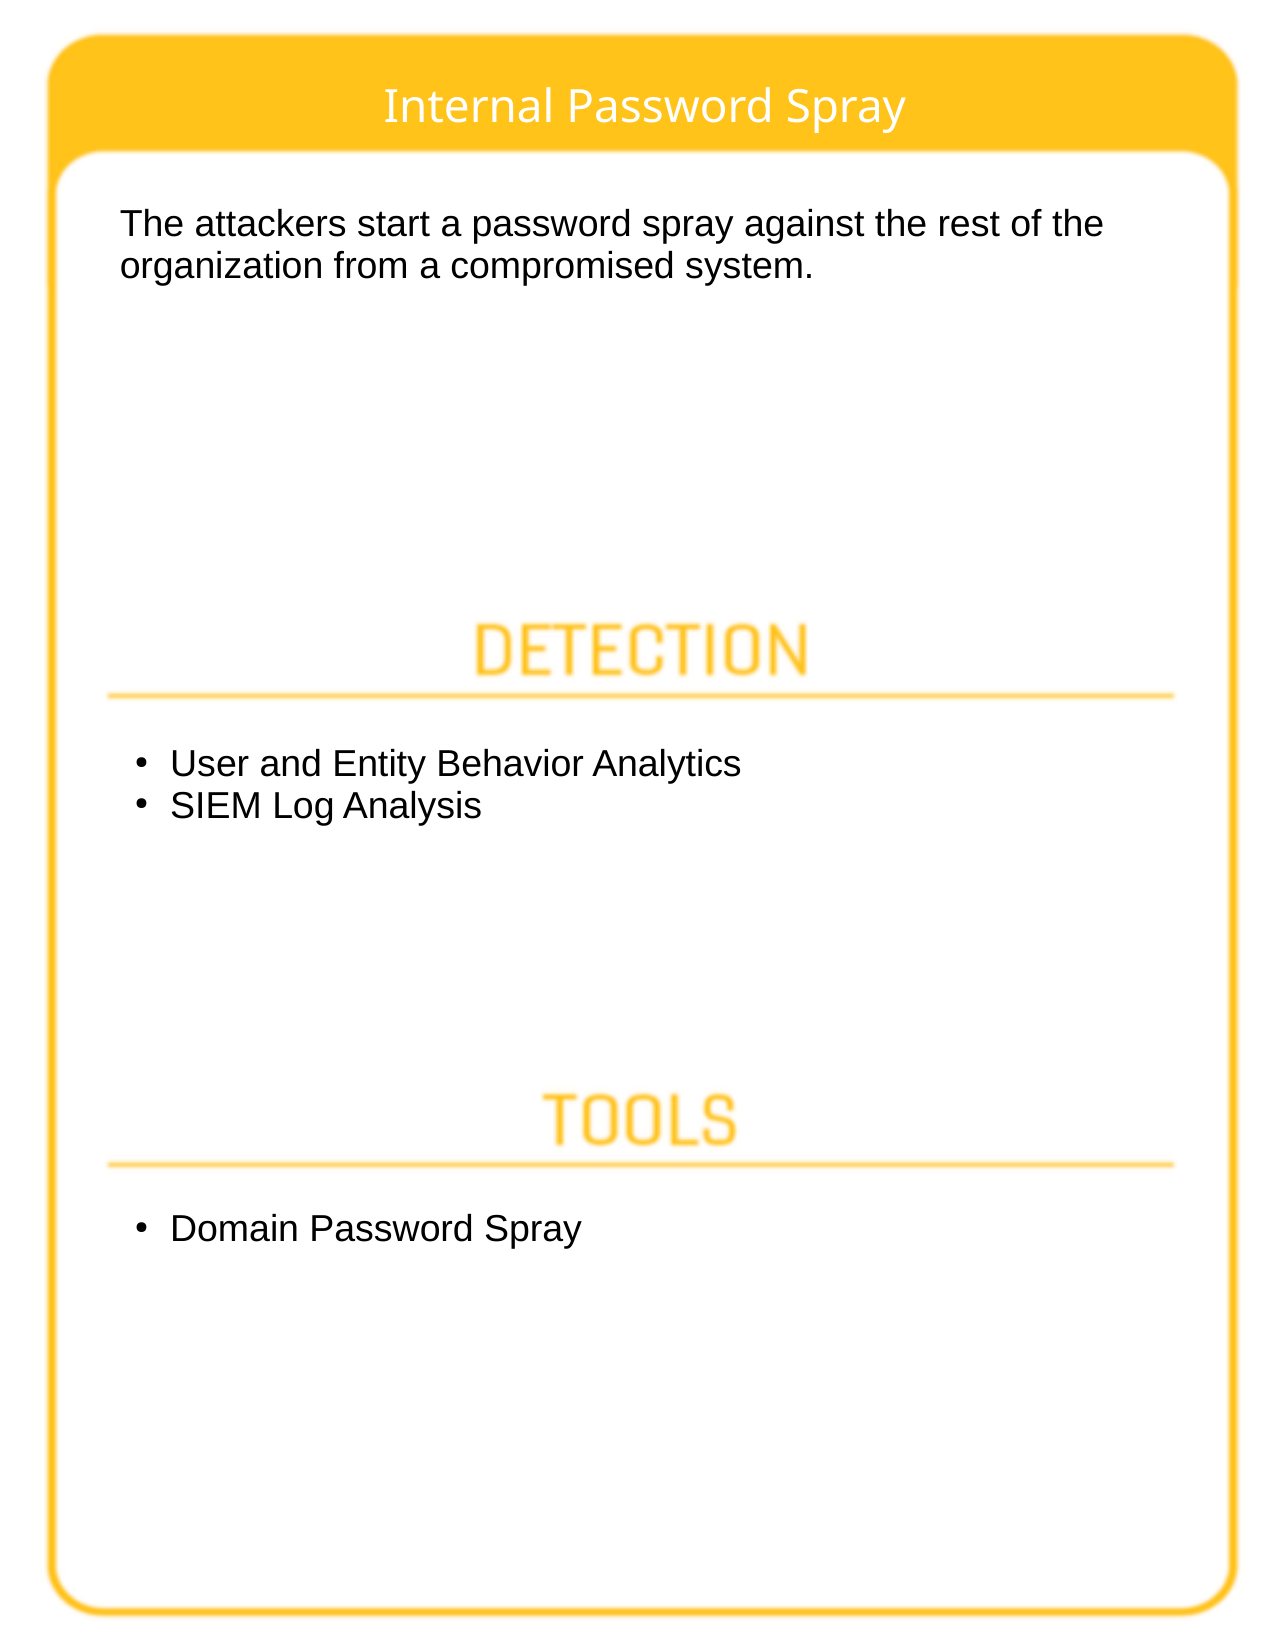

Internal Password Spray
The attackers start a password spray against the rest of the organization from a compromised system.
User and Entity Behavior Analytics
SIEM Log Analysis
Domain Password Spray